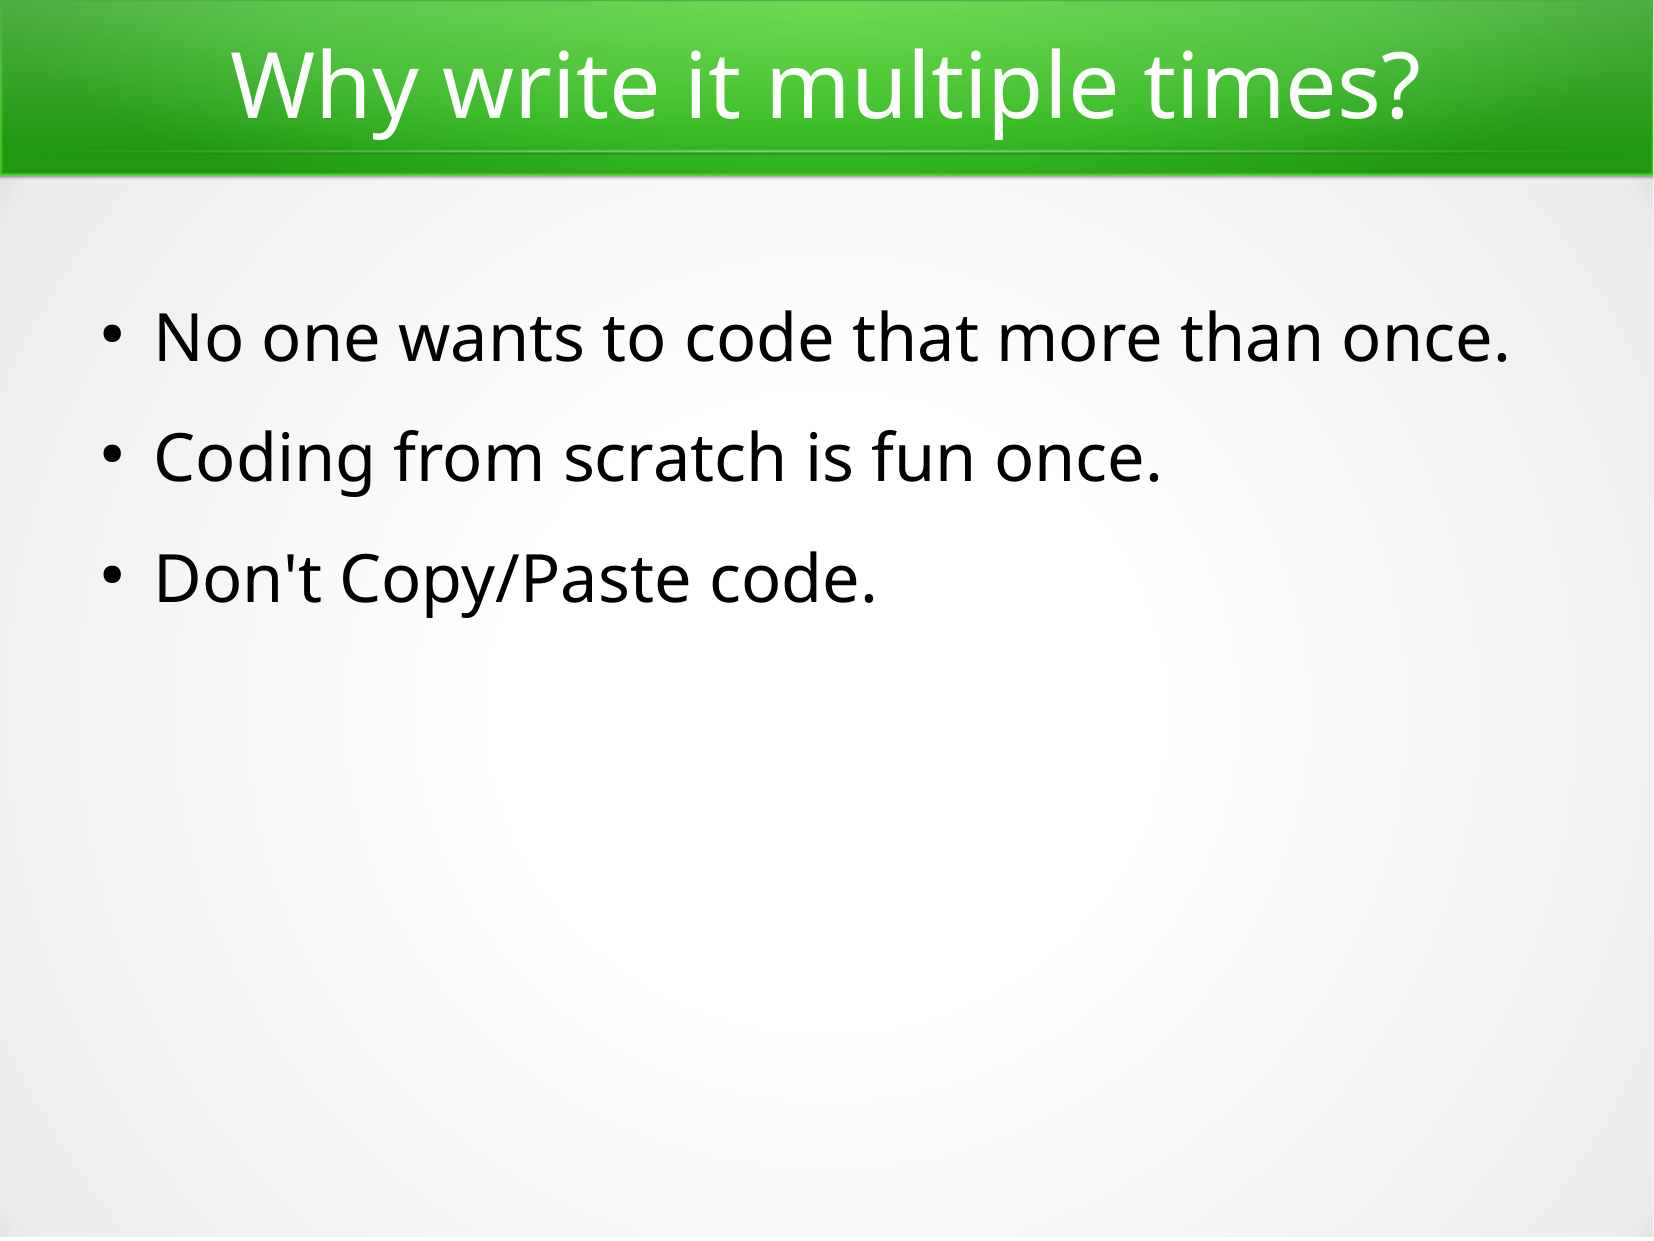

# Why write it multiple times?
No one wants to code that more than once.
Coding from scratch is fun once.
Don't Copy/Paste code.